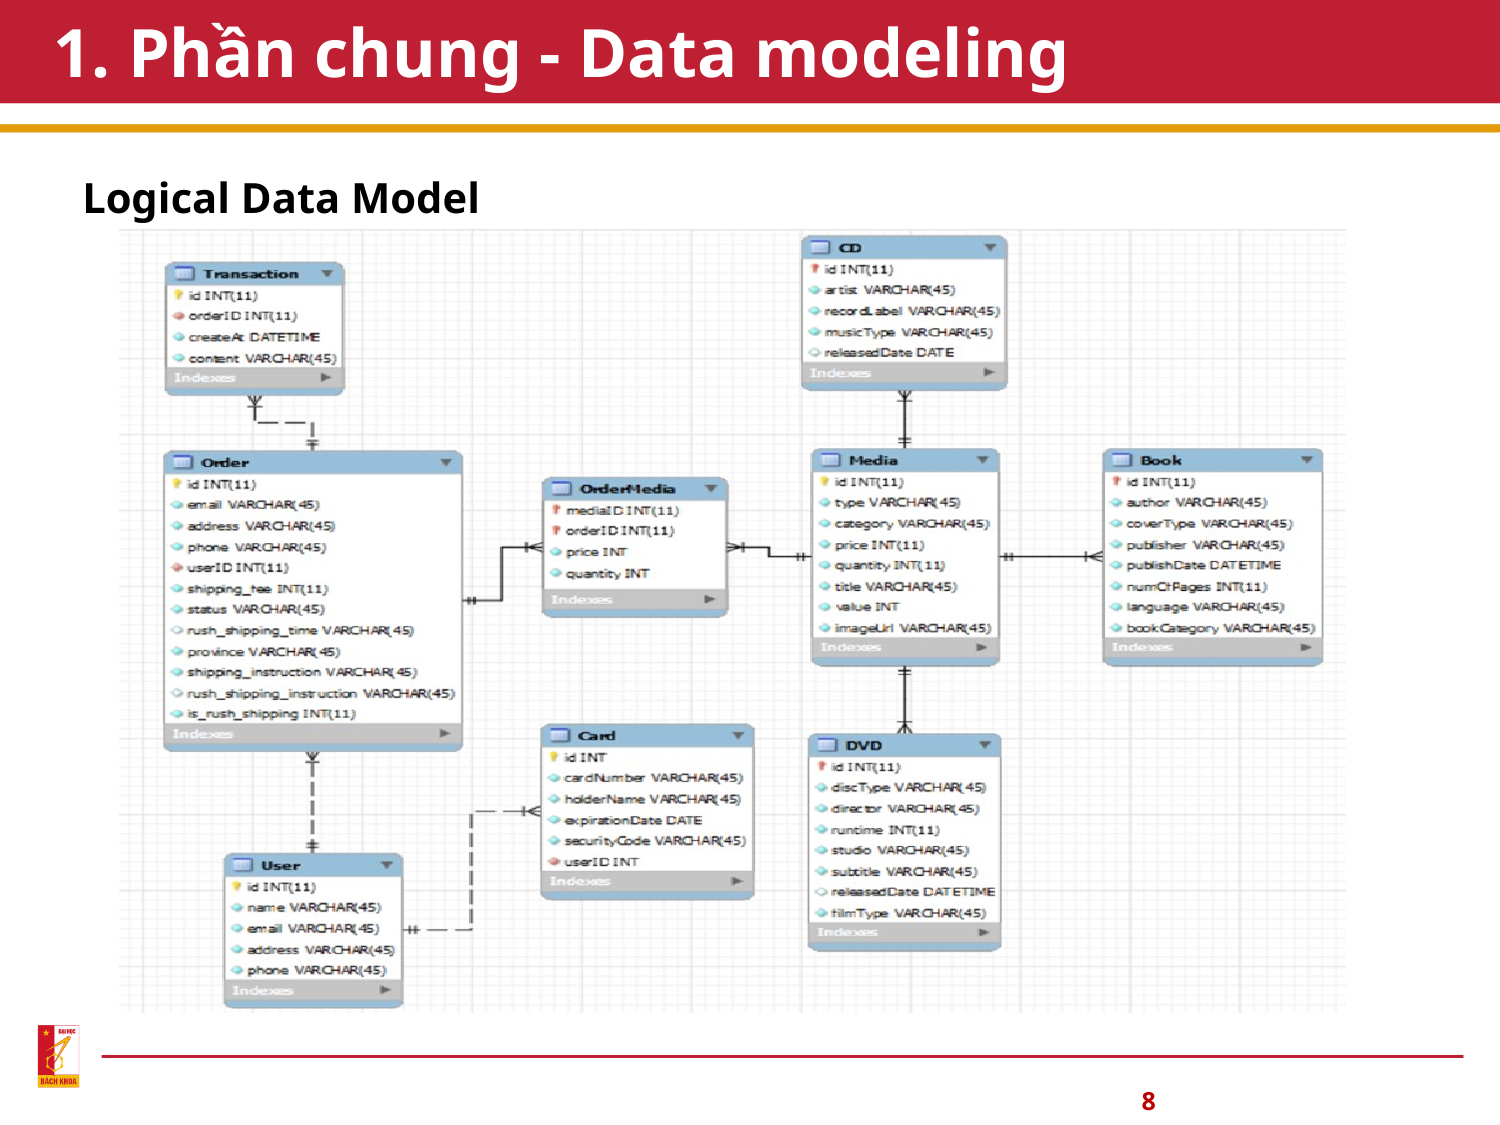

# 1. Phần chung - Data modeling
Logical Data Model
6